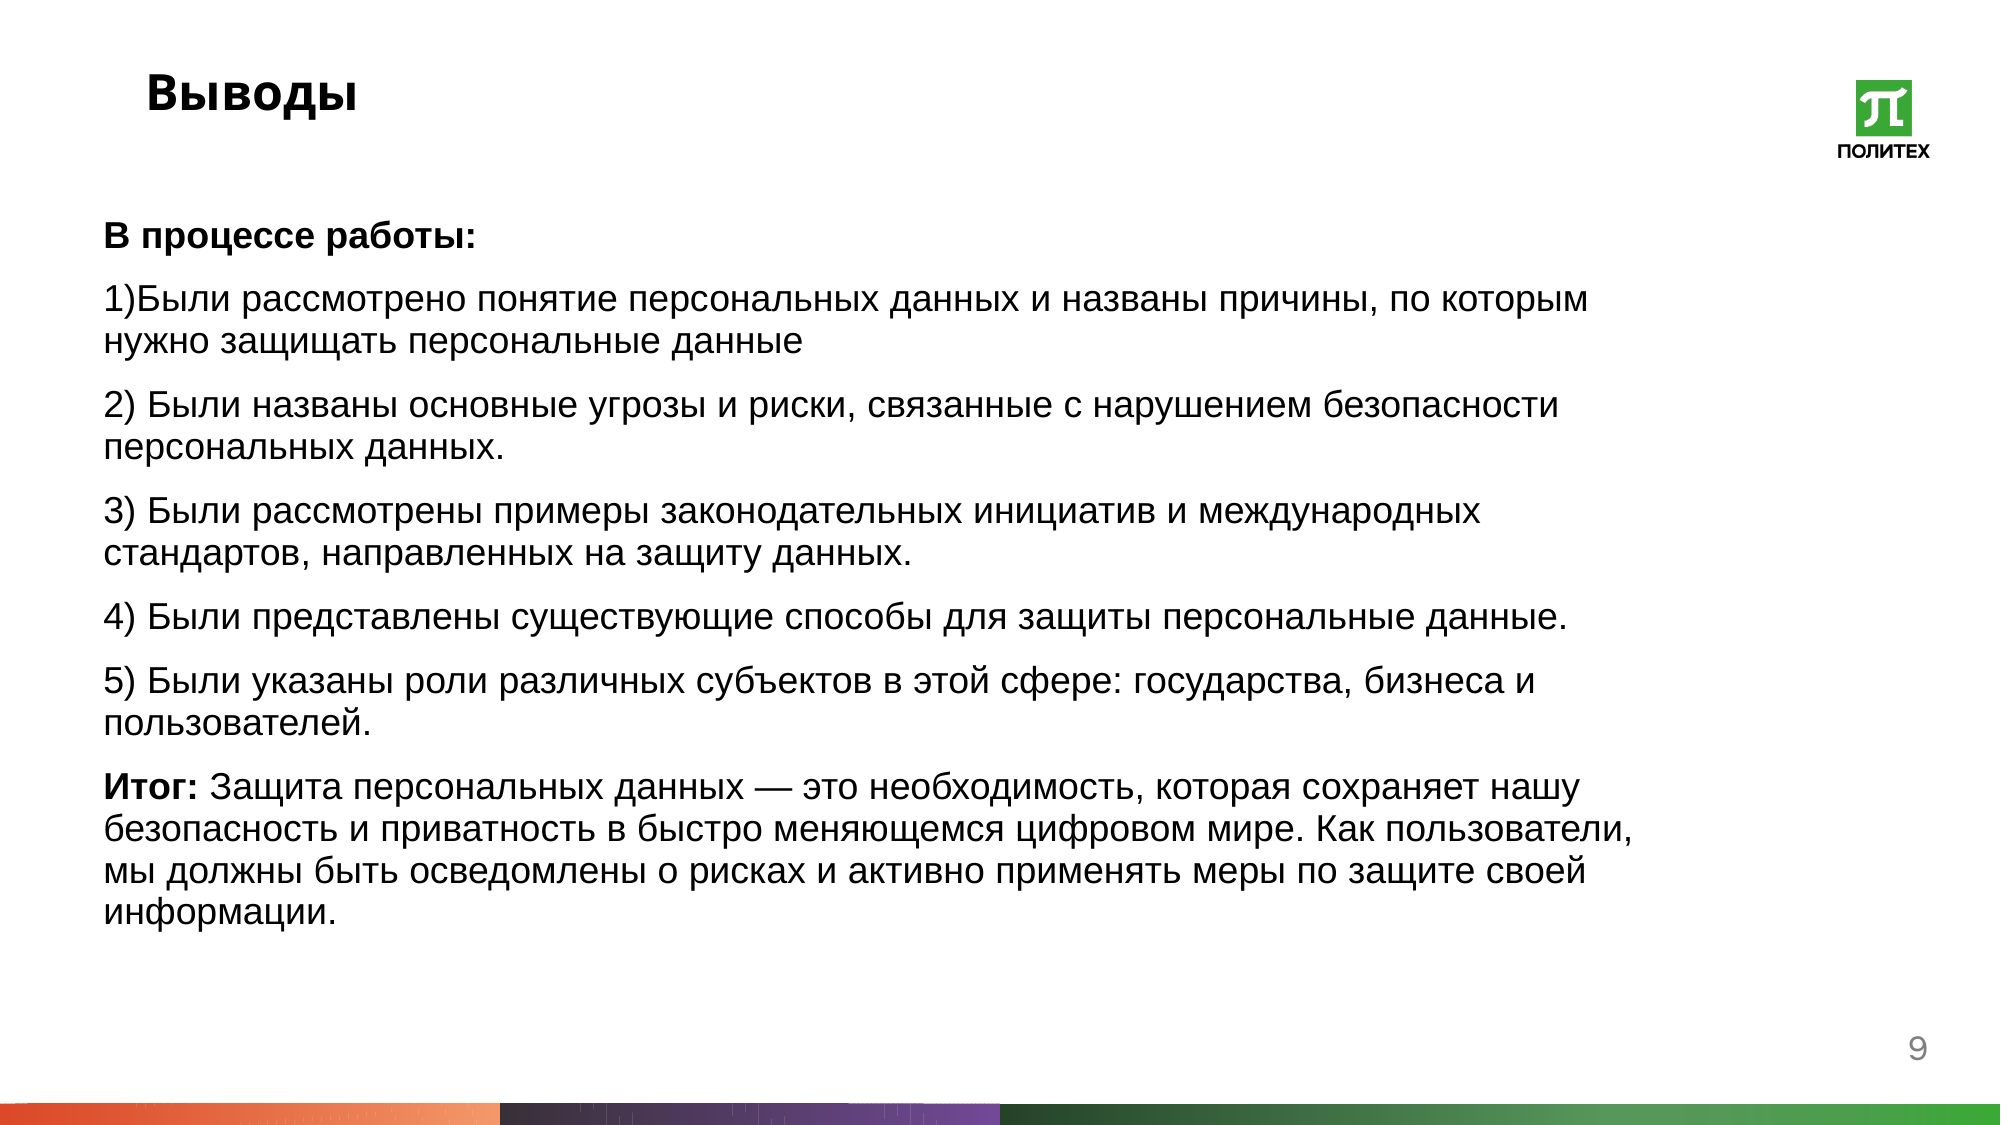

Выводы
В процессе работы:
1)Были рассмотрено понятие персональных данных и названы причины, по которым нужно защищать персональные данные
2) Были названы основные угрозы и риски, связанные с нарушением безопасности персональных данных.
3) Были рассмотрены примеры законодательных инициатив и международных стандартов, направленных на защиту данных.
4) Были представлены существующие способы для защиты персональные данные.
5) Были указаны роли различных субъектов в этой сфере: государства, бизнеса и пользователей.
Итог: Защита персональных данных — это необходимость, которая сохраняет нашу безопасность и приватность в быстро меняющемся цифровом мире. Как пользователи, мы должны быть осведомлены о рисках и активно применять меры по защите своей информации.